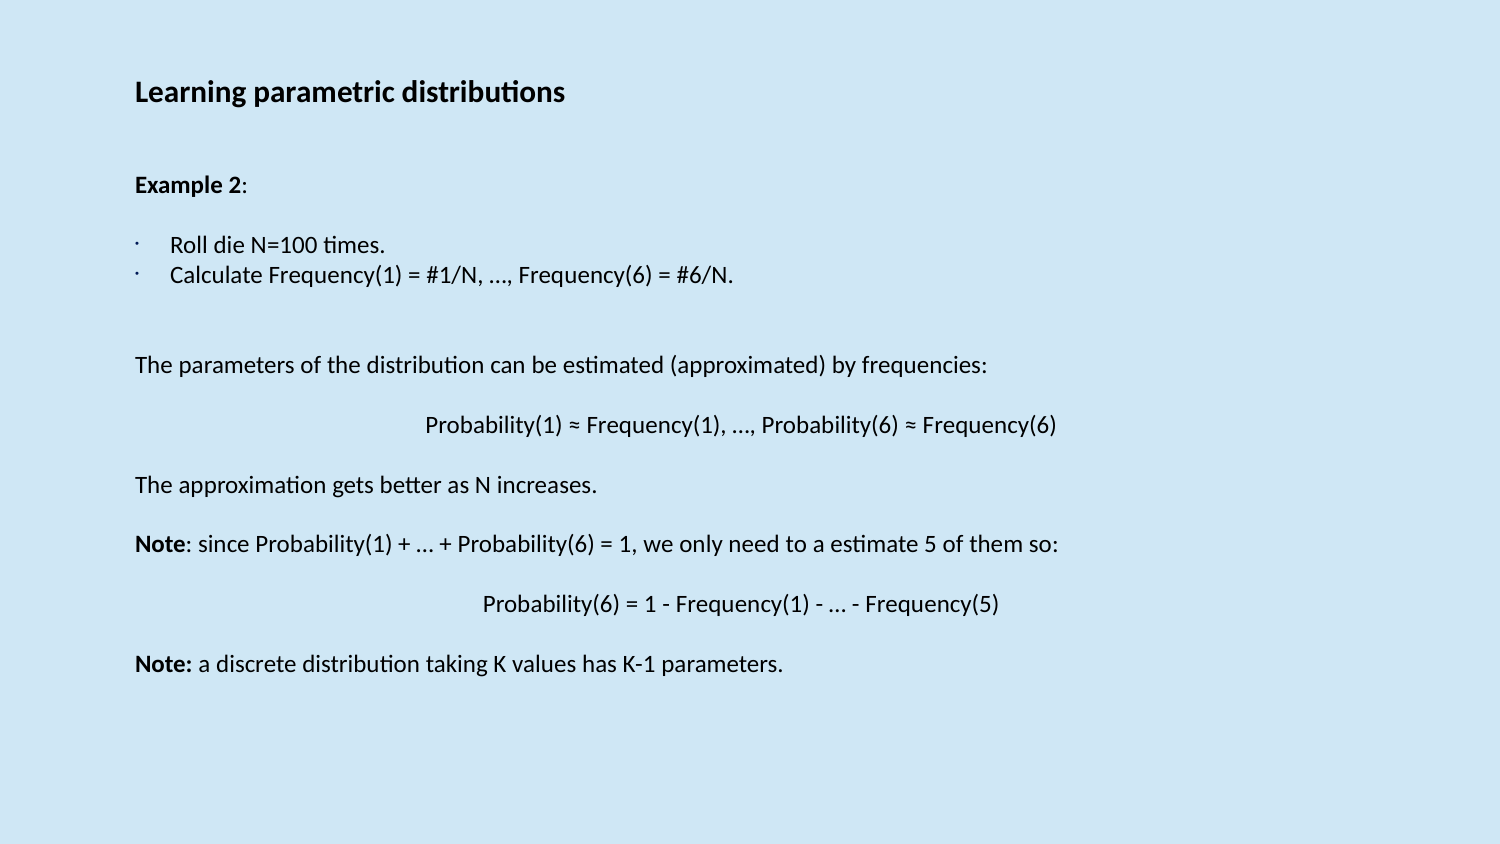

Learning parametric distributions
Example 2:
Roll die N=100 times.
Calculate Frequency(1) = #1/N, …, Frequency(6) = #6/N.
The parameters of the distribution can be estimated (approximated) by frequencies:
Probability(1) ≈ Frequency(1), …, Probability(6) ≈ Frequency(6)
The approximation gets better as N increases.
Note: since Probability(1) + … + Probability(6) = 1, we only need to a estimate 5 of them so:
Probability(6) = 1 - Frequency(1) - … - Frequency(5)
Note: a discrete distribution taking K values has K-1 parameters.